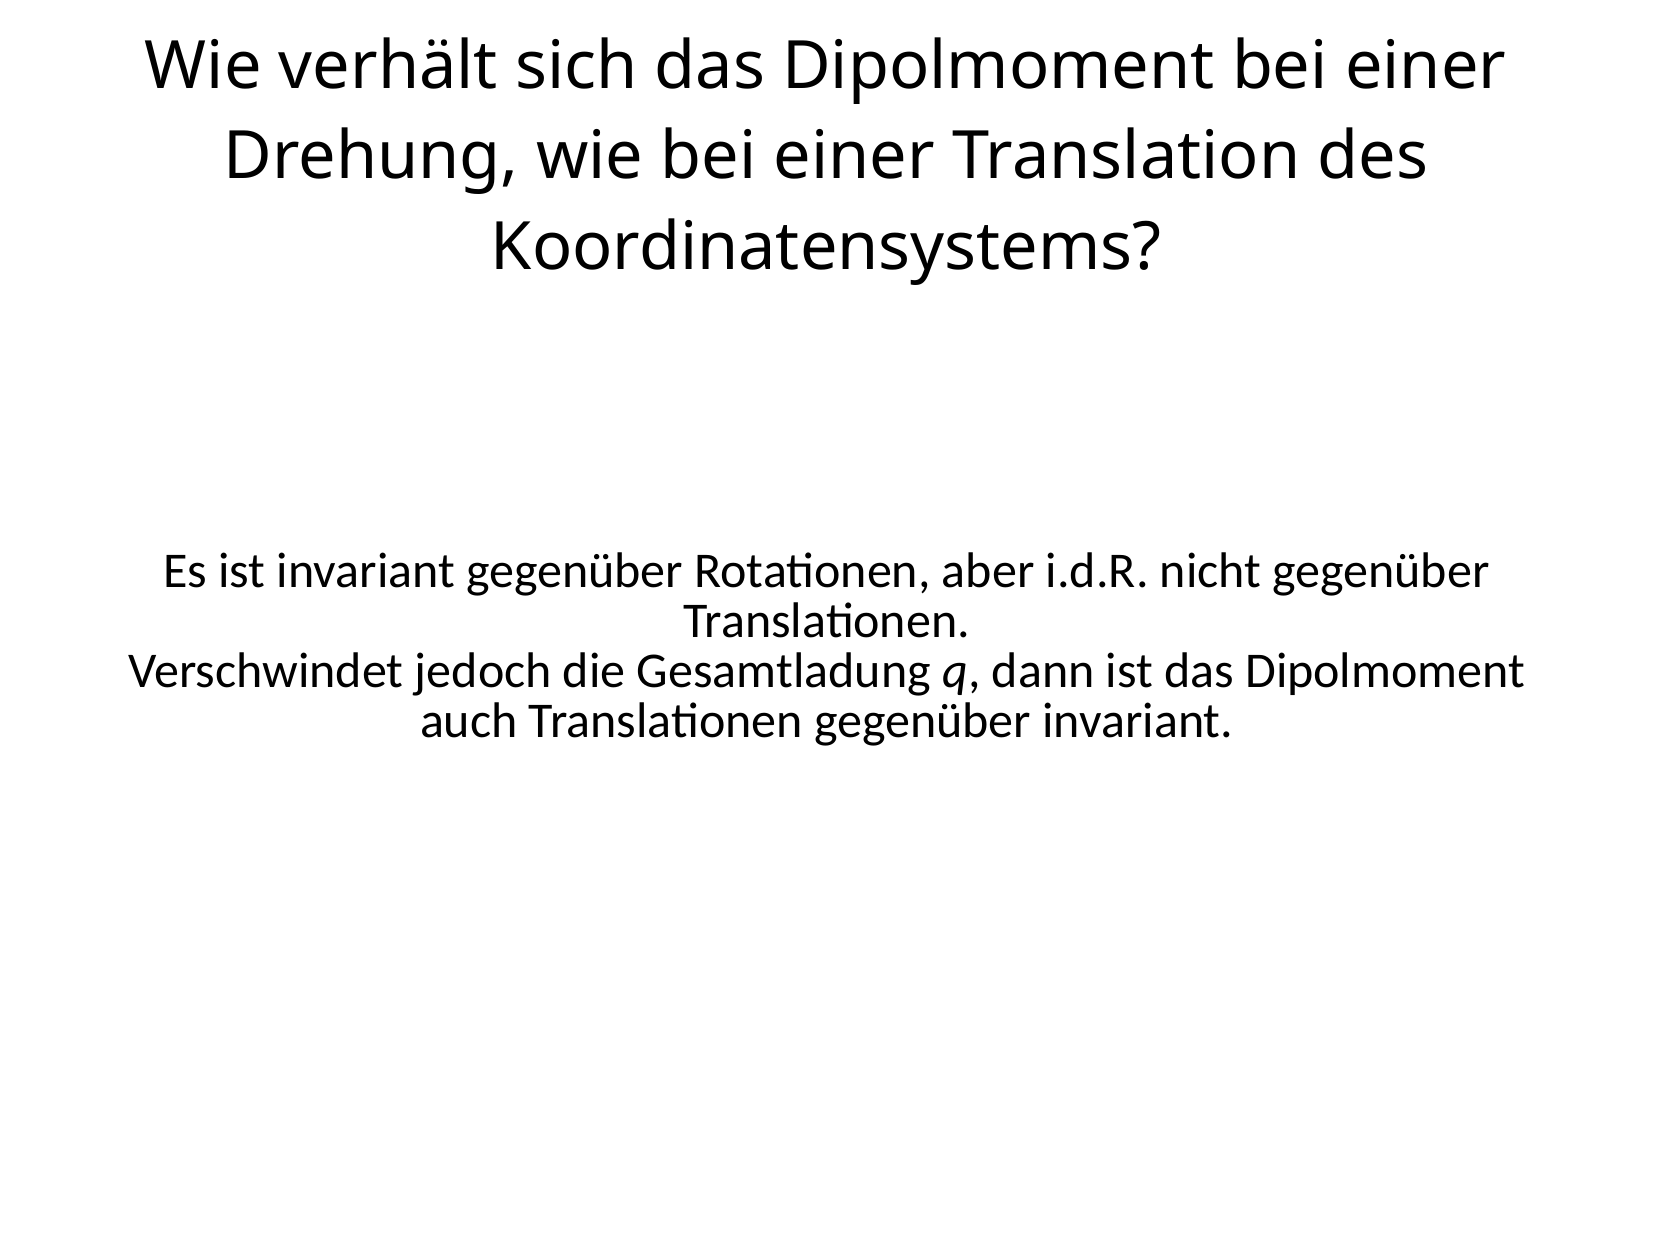

# Wie verhält sich das Dipolmoment bei einer Drehung, wie bei einer Translation des Koordinatensystems?
Es ist invariant gegenüber Rotationen, aber i.d.R. nicht gegenüber Translationen.
Verschwindet jedoch die Gesamtladung q, dann ist das Dipolmoment auch Translationen gegenüber invariant.